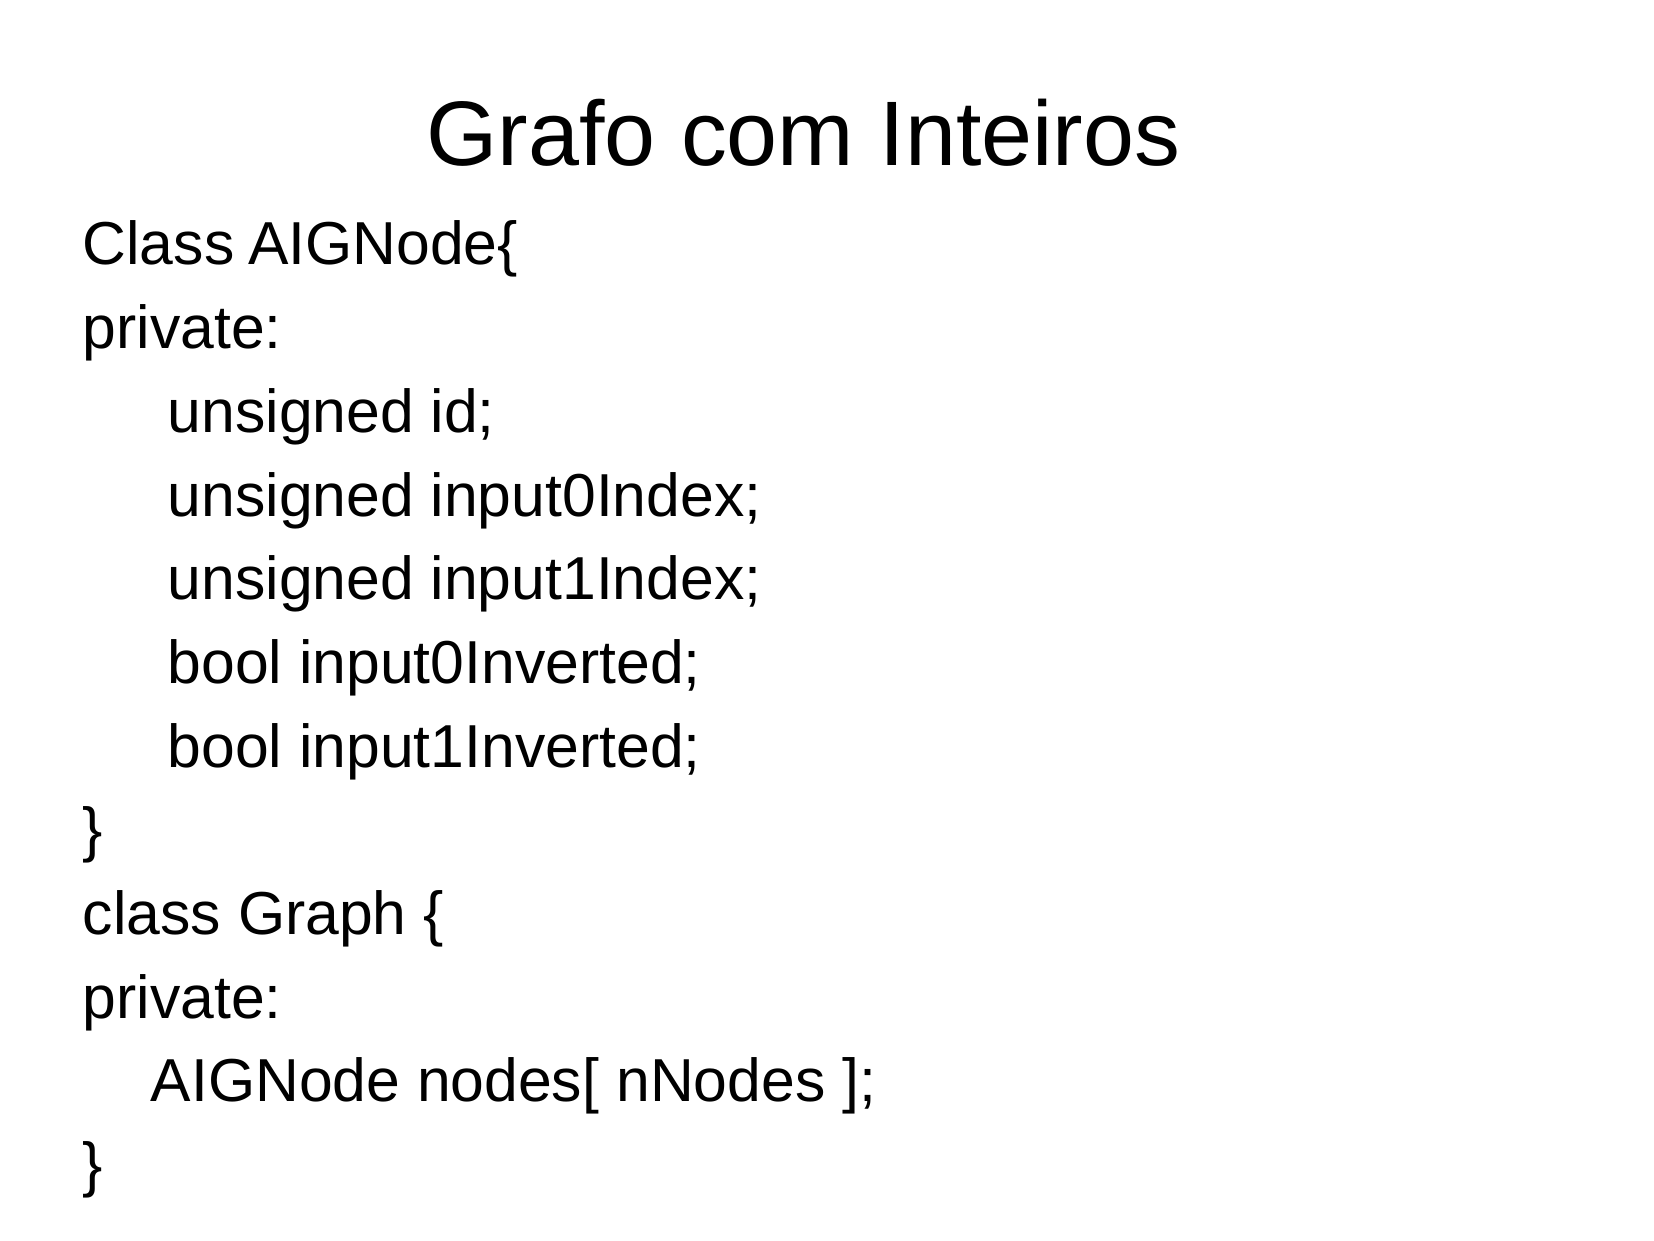

# Grafo com Inteiros
Class AIGNode{
private:
 unsigned id;
 unsigned input0Index;
 unsigned input1Index;
 bool input0Inverted;
 bool input1Inverted;
}
class Graph {
private:
 AIGNode nodes[ nNodes ];
}